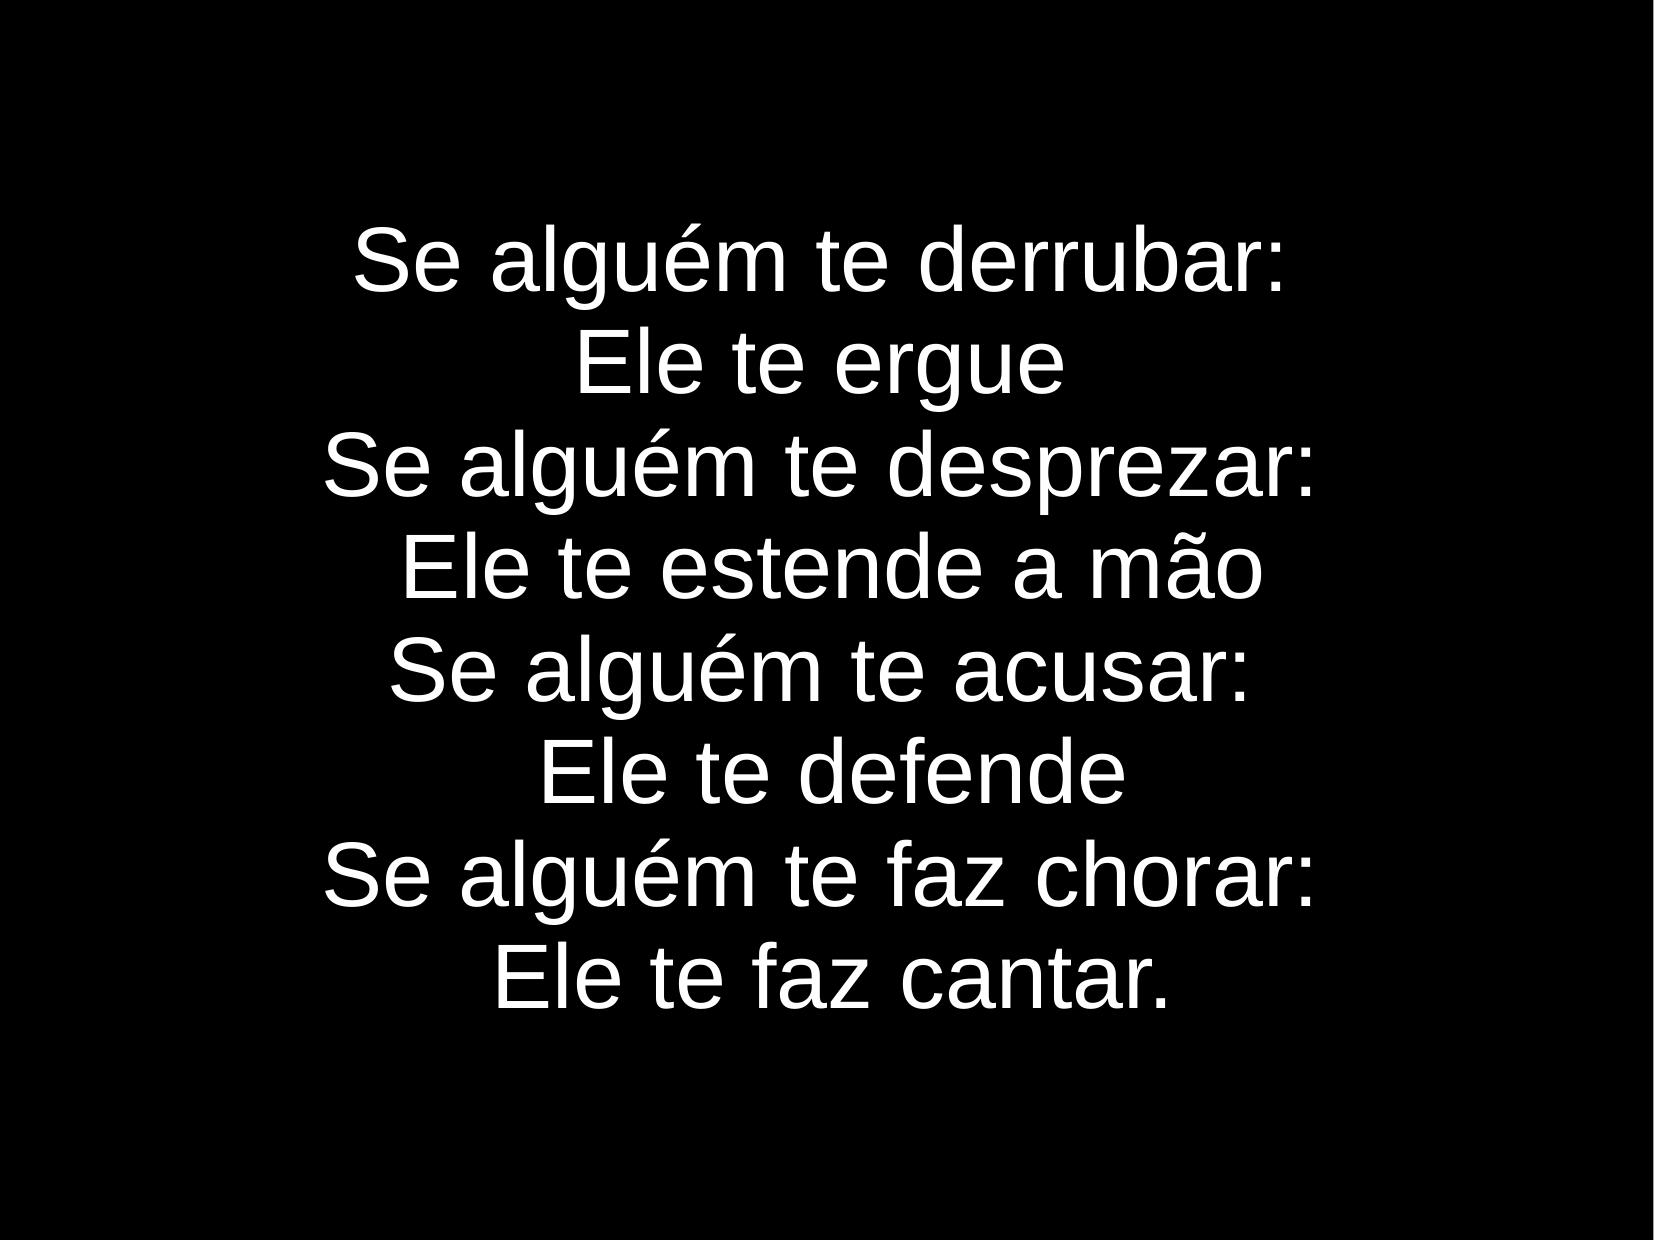

Se alguém te derrubar:
Ele te ergue
Se alguém te desprezar:
 Ele te estende a mão
Se alguém te acusar:
 Ele te defende
Se alguém te faz chorar:
 Ele te faz cantar.